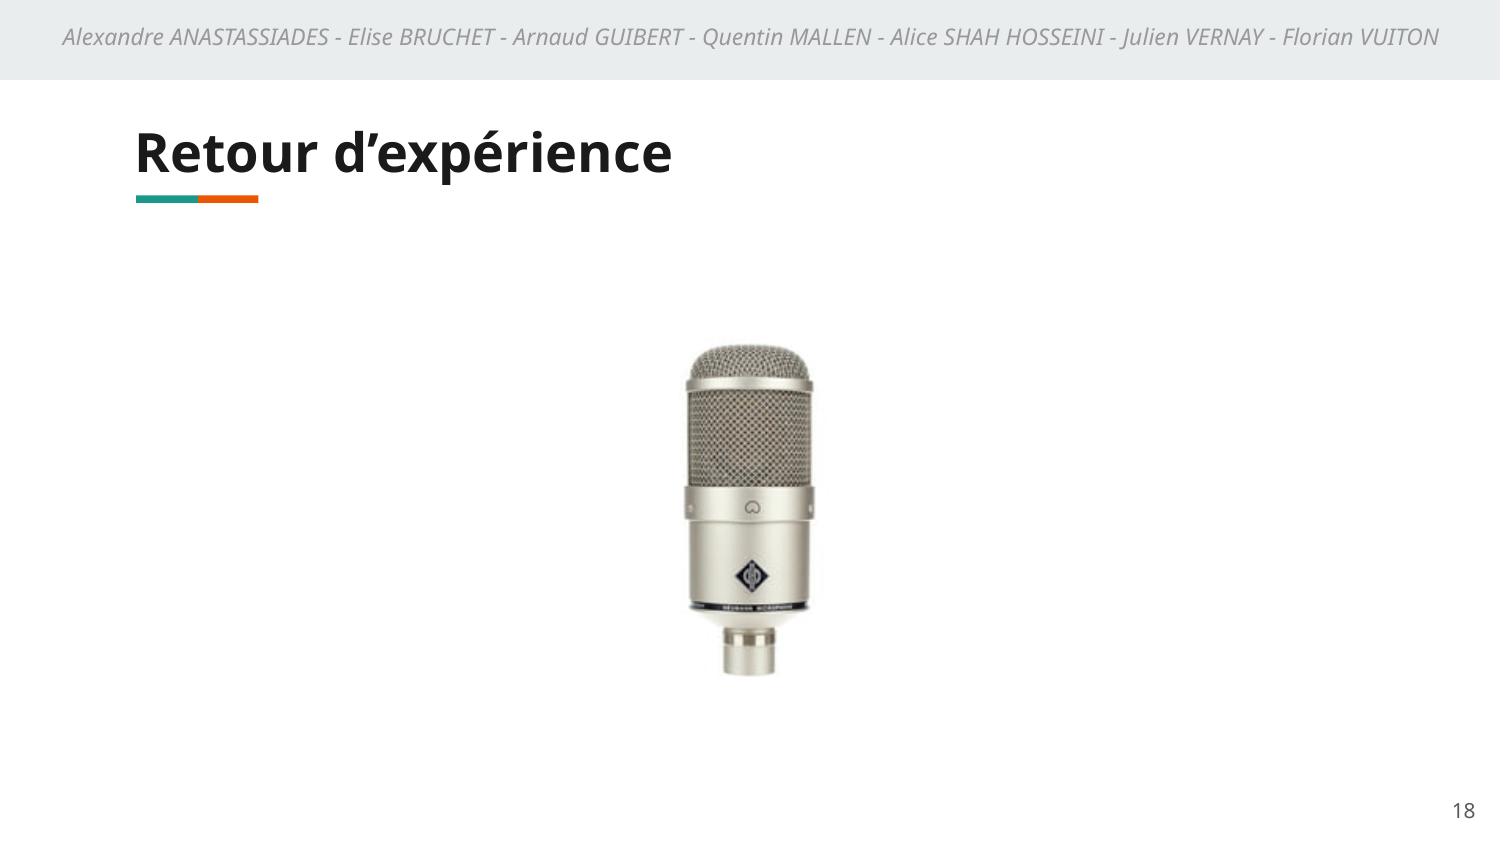

Alexandre ANASTASSIADES - Elise BRUCHET - Arnaud GUIBERT - Quentin MALLEN - Alice SHAH HOSSEINI - Julien VERNAY - Florian VUITON
# Retour d’expérience